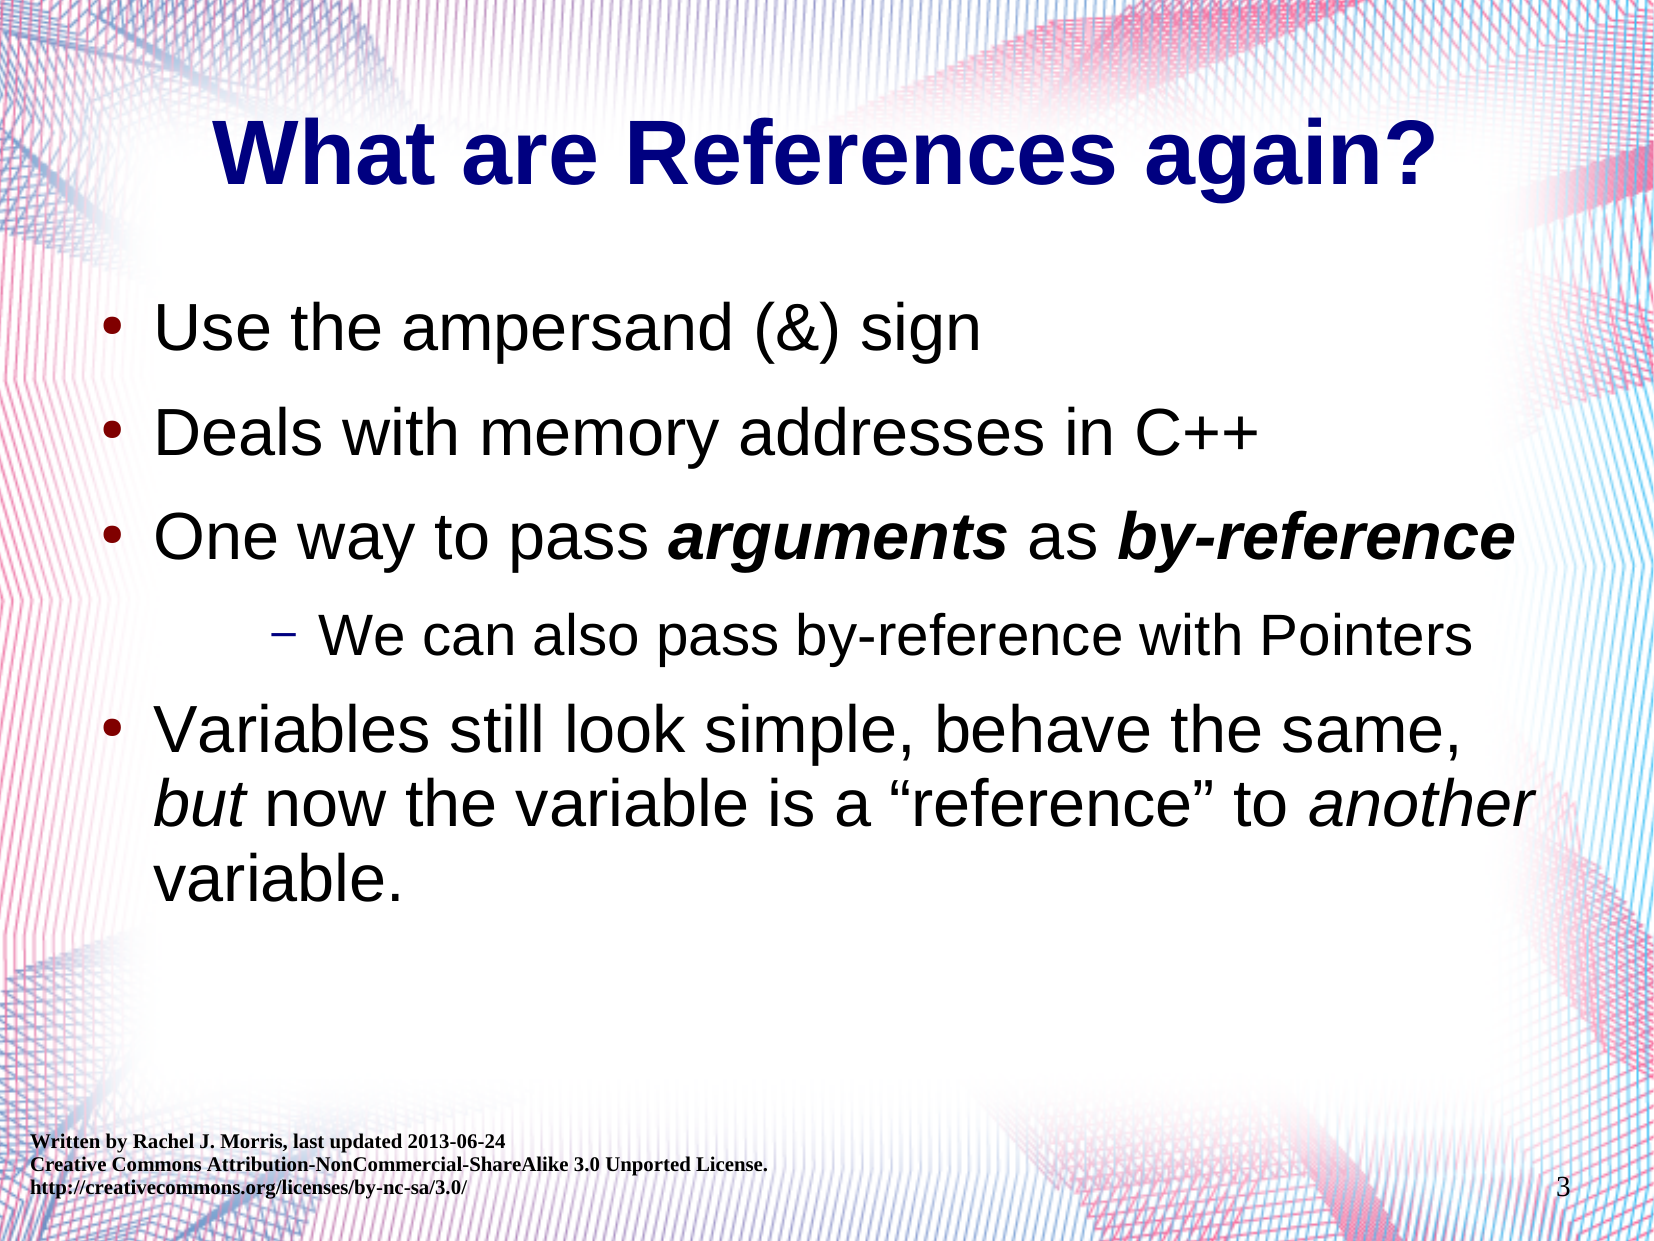

# What are References again?
Use the ampersand (&) sign
Deals with memory addresses in C++
One way to pass arguments as by-reference
We can also pass by-reference with Pointers
Variables still look simple, behave the same, but now the variable is a “reference” to another variable.
3